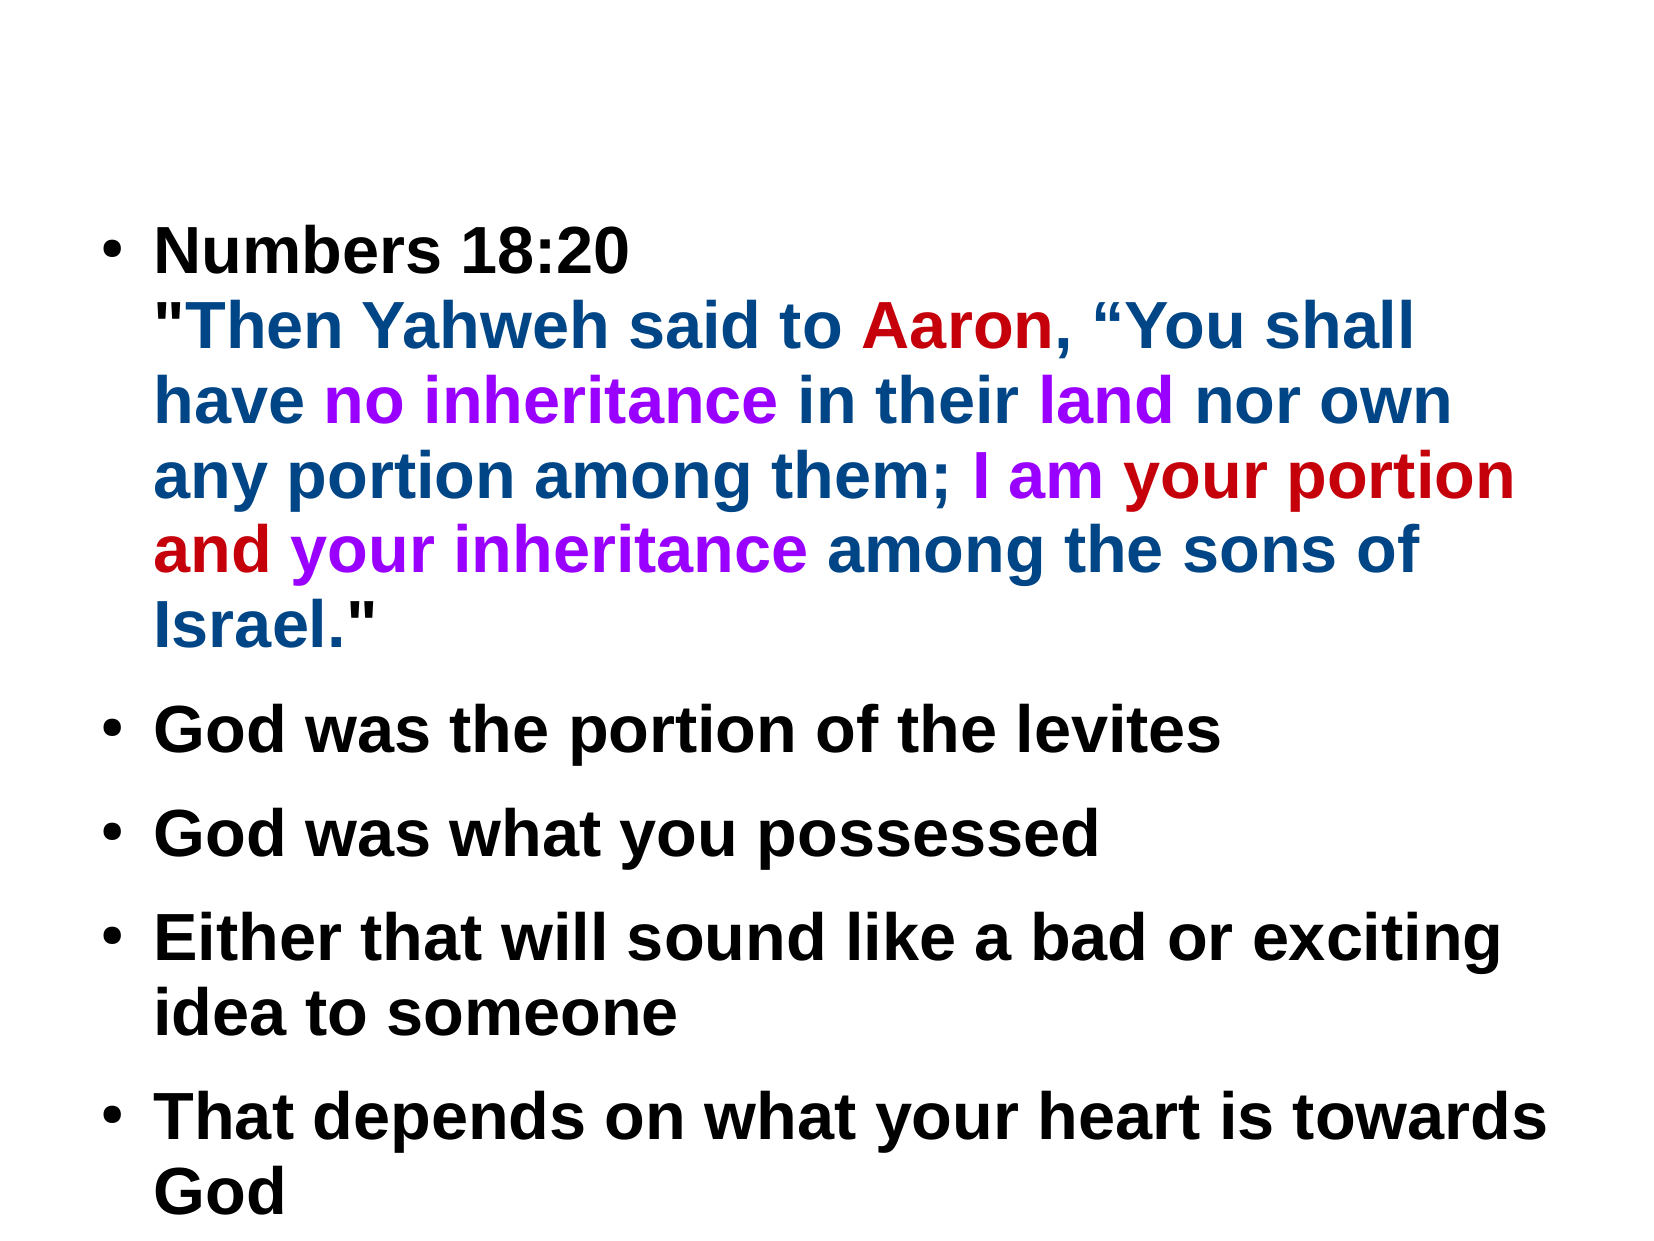

#
Numbers 18:20
"Then Yahweh said to Aaron, “You shall have no inheritance in their land nor own any portion among them; I am your portion and your inheritance among the sons of Israel."
God was the portion of the levites
God was what you possessed
Either that will sound like a bad or exciting idea to someone
That depends on what your heart is towards God